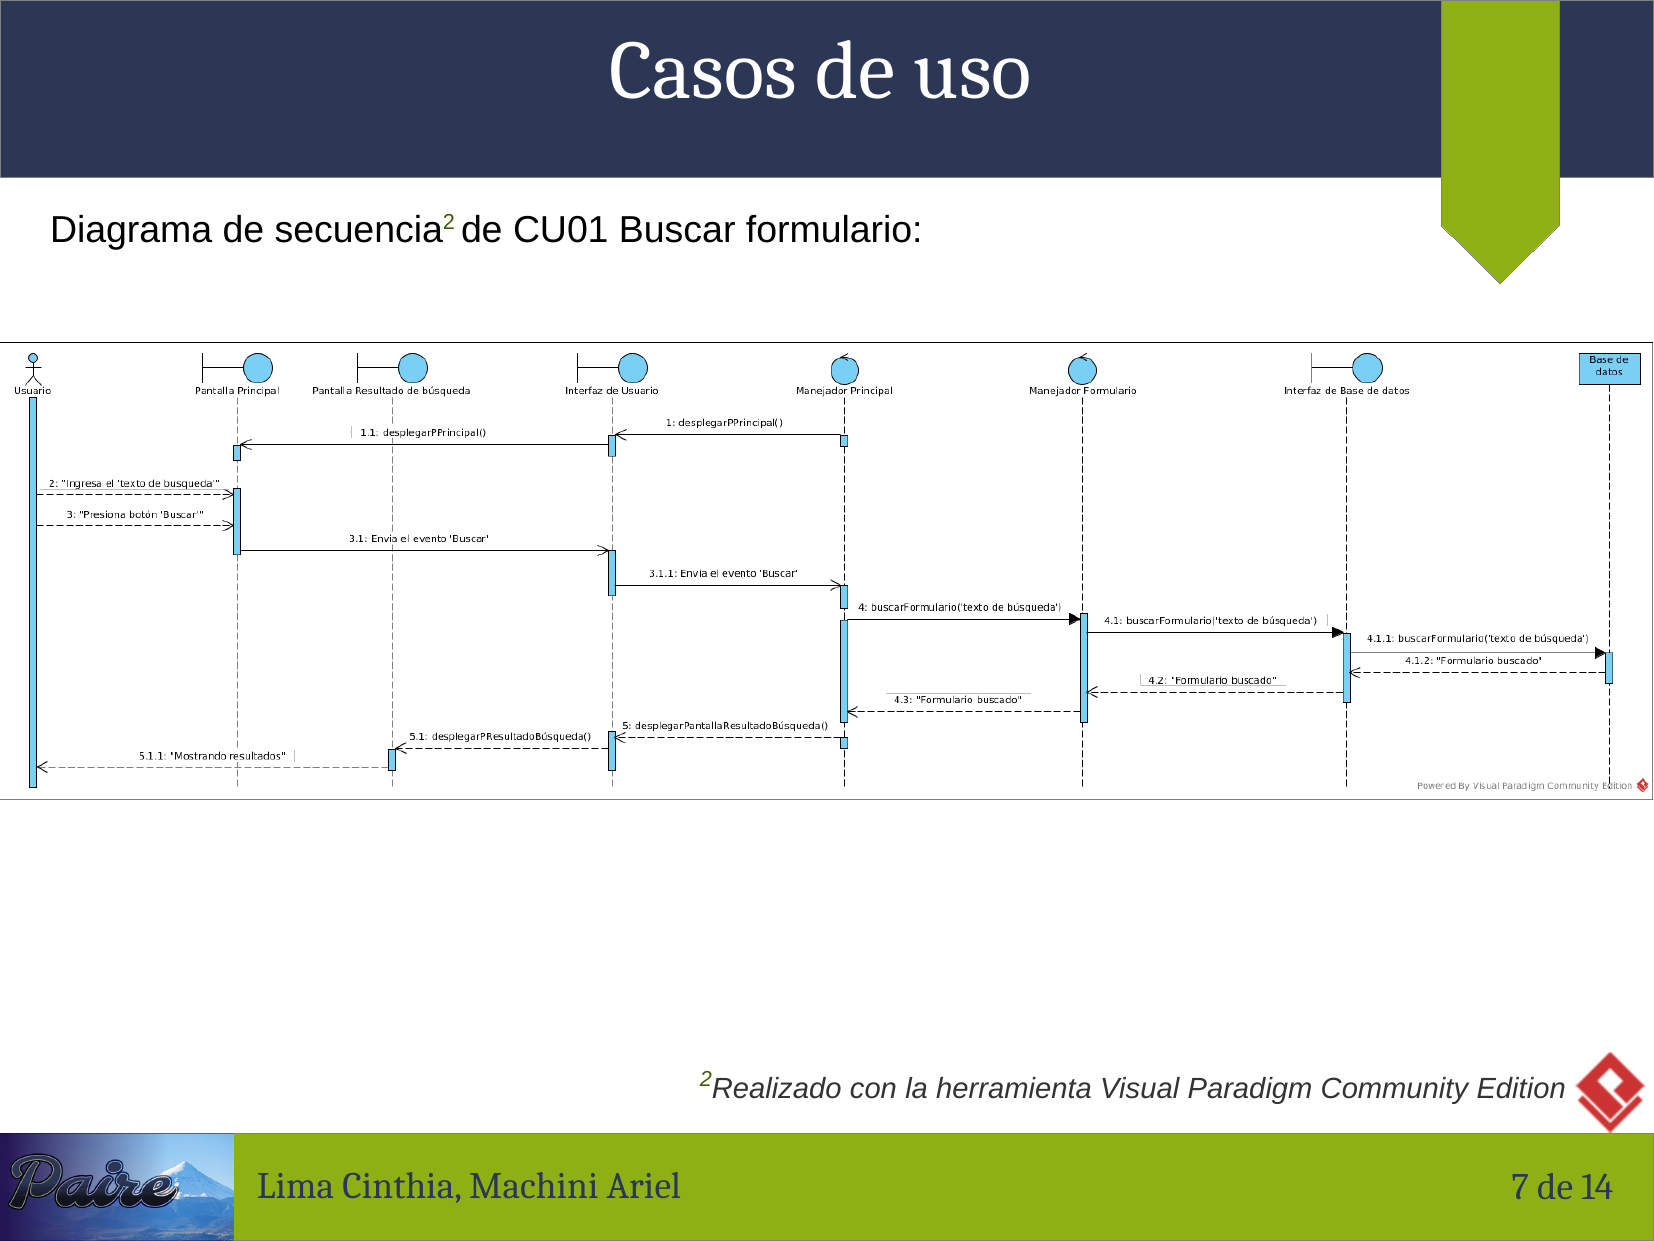

Casos de uso
Diagrama de secuencia2 de CU01 Buscar formulario:
2Realizado con la herramienta Visual Paradigm Community Edition
Lima Cinthia, Machini Ariel
 de 14